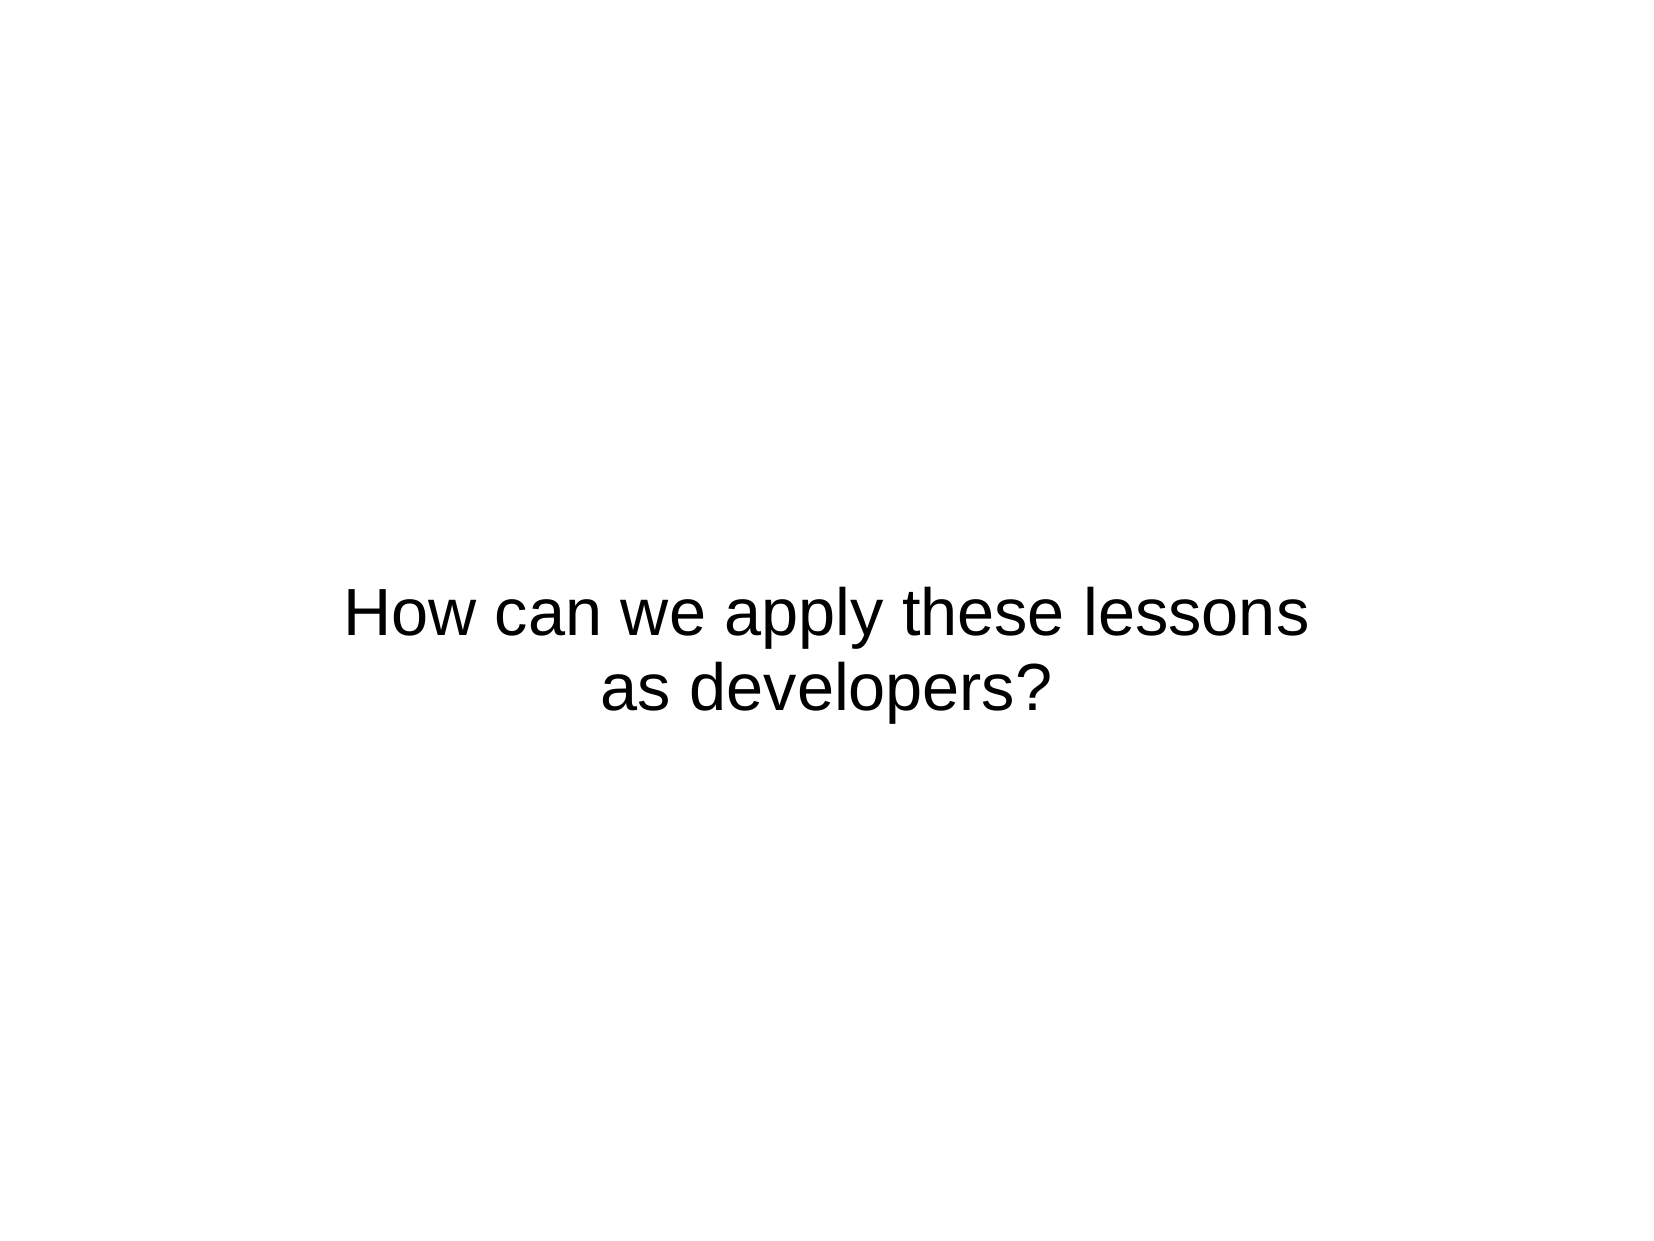

# How can we apply these lessons as developers?